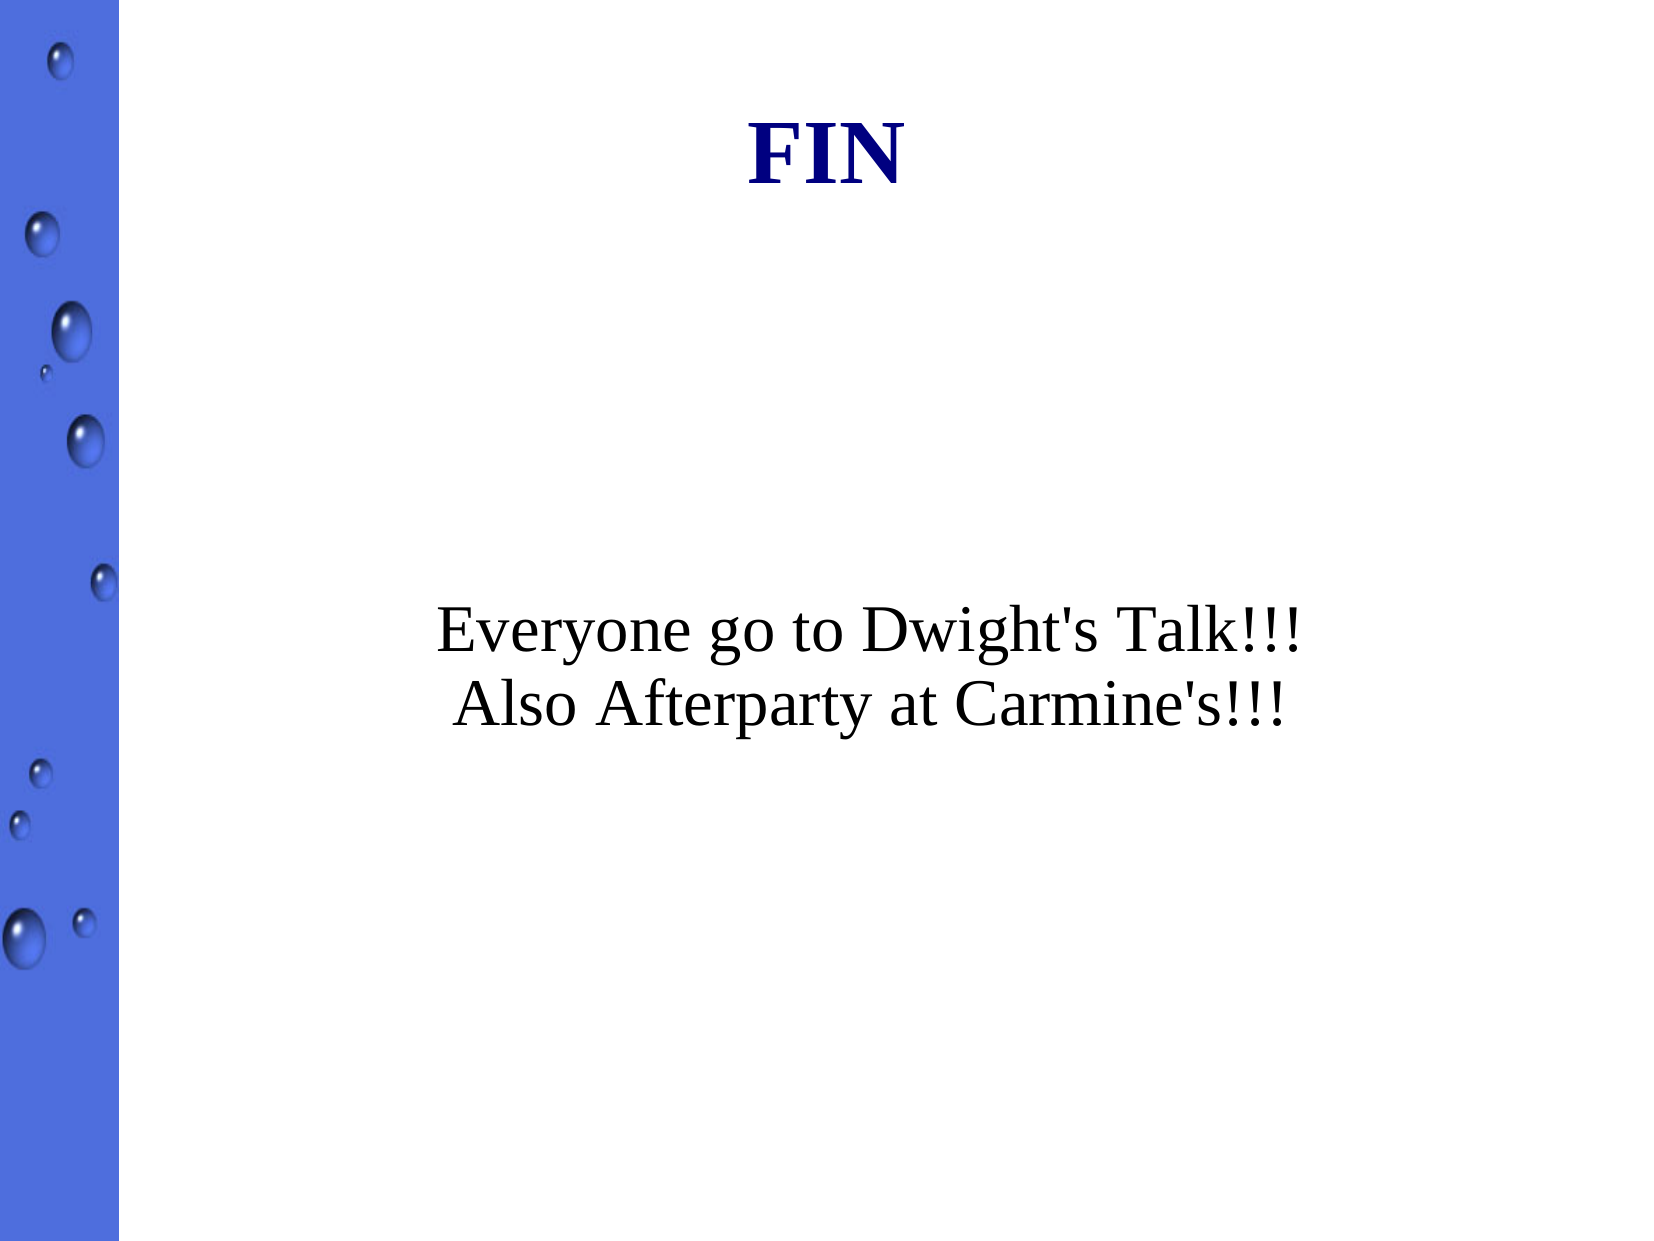

FIN
# Everyone go to Dwight's Talk!!!
Also Afterparty at Carmine's!!!